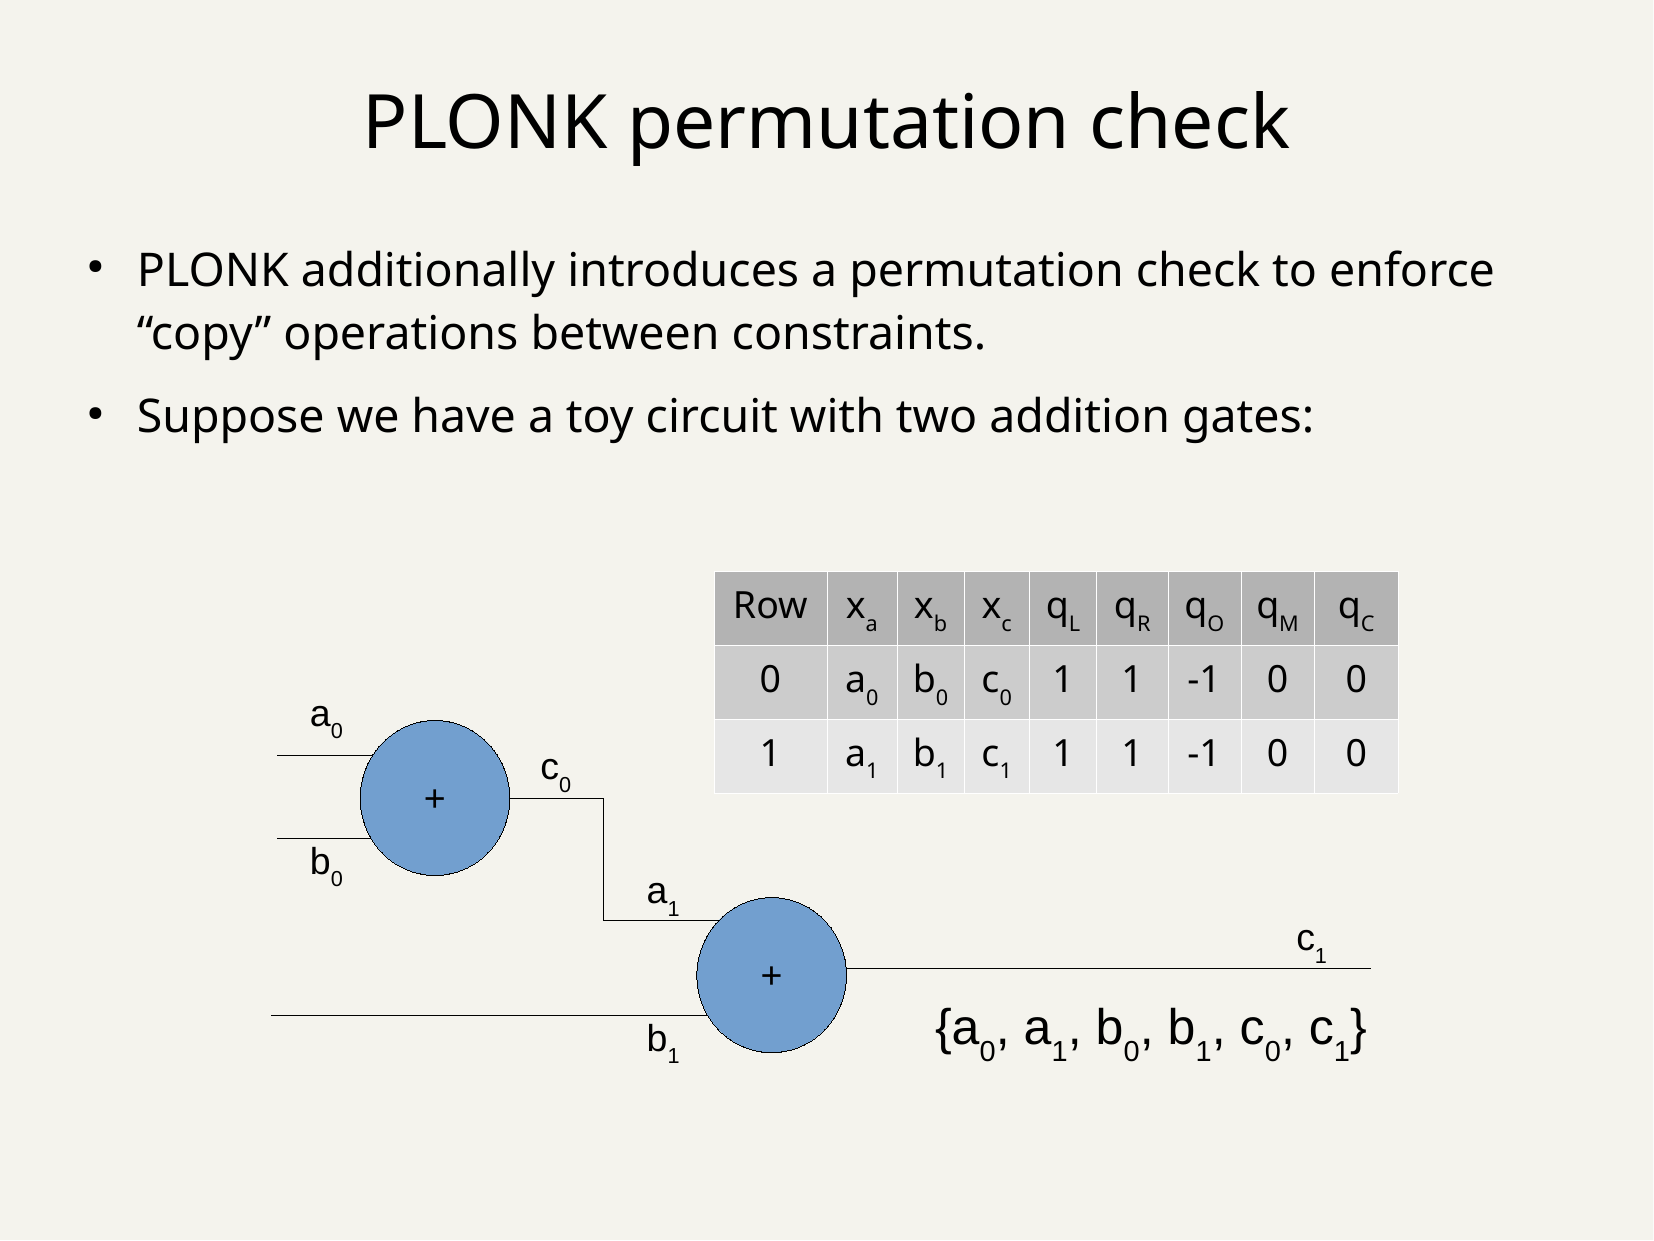

# PLONK permutation check
PLONK additionally introduces a permutation check to enforce “copy” operations between constraints.
Suppose we have a toy circuit with two addition gates:
| Row | xa | xb | xc | qL | qR | qO | qM | qC |
| --- | --- | --- | --- | --- | --- | --- | --- | --- |
| 0 | a0 | b0 | c0 | 1 | 1 | -1 | 0 | 0 |
| 1 | a1 | b1 | c1 | 1 | 1 | -1 | 0 | 0 |
a0
+
c0
b0
a1
+
c1
{a0, a1, b0, b1, c0, c1}
b1